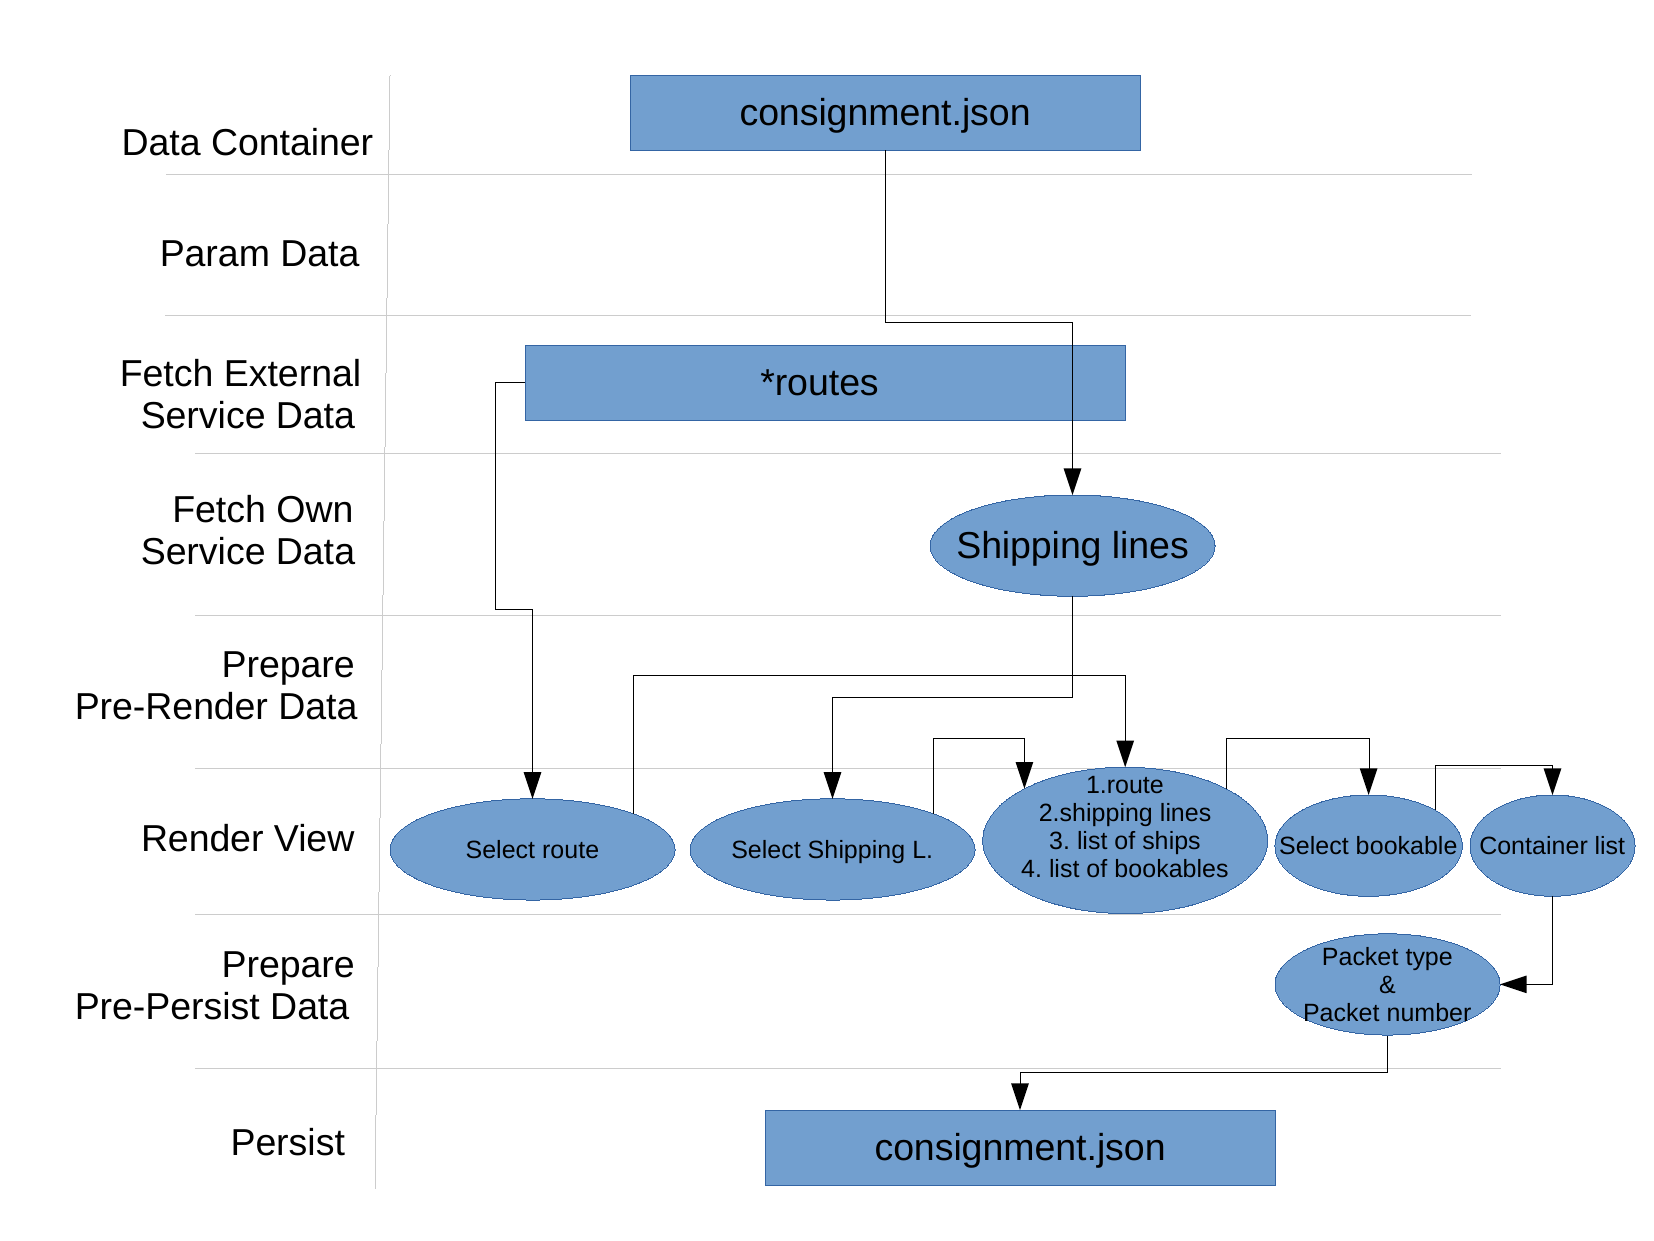

consignment.json
 Data Container
Param Data
Fetch External
 Service Data
*routes
 Fetch Own
 Service Data
Shipping lines
 Prepare
Pre-Render Data
1.route
2.shipping lines
3. list of ships
4. list of bookables
Select bookable
Container list
Select route
Select Shipping L.
Render View
Packet type
&
Packet number
 Prepare
Pre-Persist Data
consignment.json
Persist